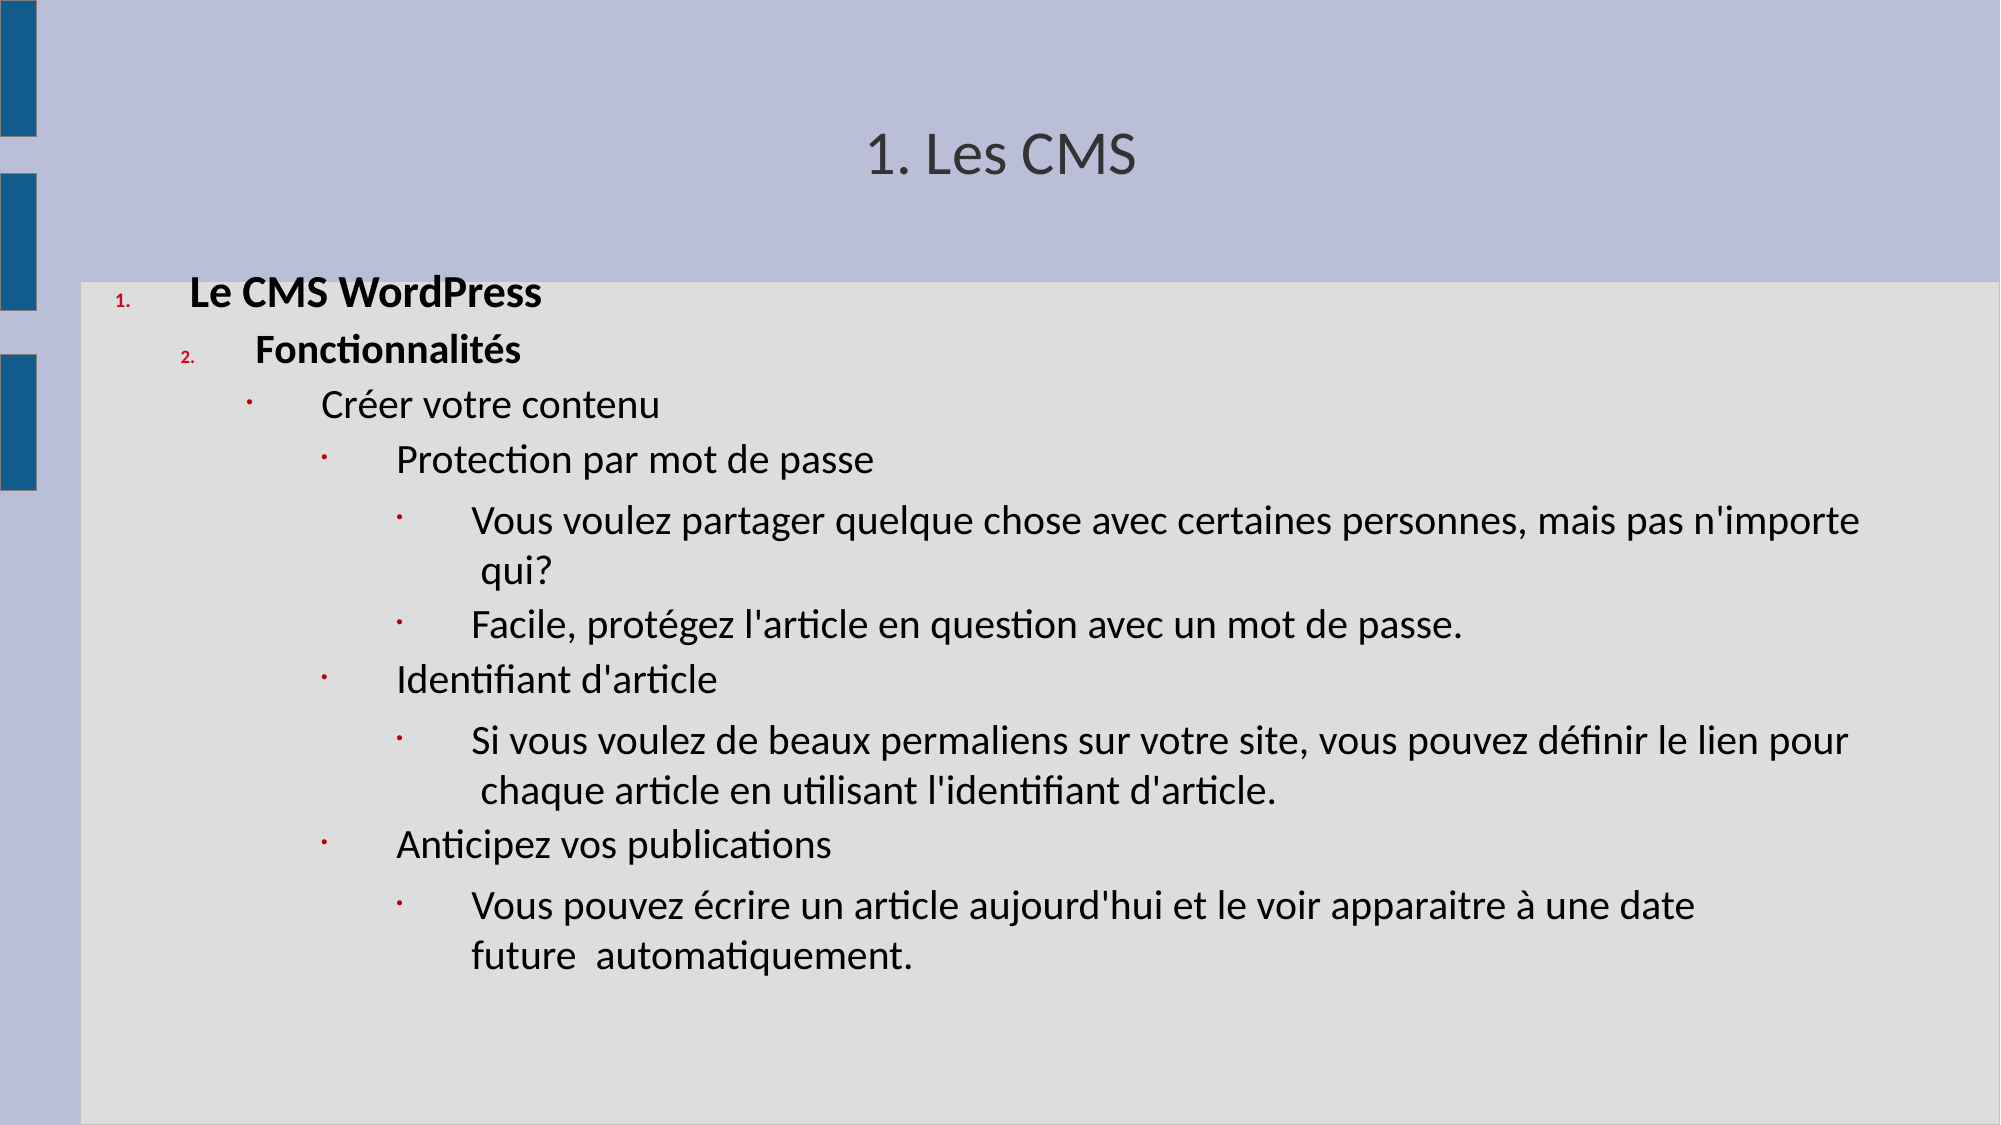

# 1. Les CMS
Le CMS WordPress
Fonctionnalités
Créer votre contenu
Protection par mot de passe
Vous voulez partager quelque chose avec certaines personnes, mais pas n'importe qui?
Facile, protégez l'article en question avec un mot de passe.
Identifiant d'article
Si vous voulez de beaux permaliens sur votre site, vous pouvez définir le lien pour chaque article en utilisant l'identifiant d'article.
Anticipez vos publications
Vous pouvez écrire un article aujourd'hui et le voir apparaitre à une date future automatiquement.